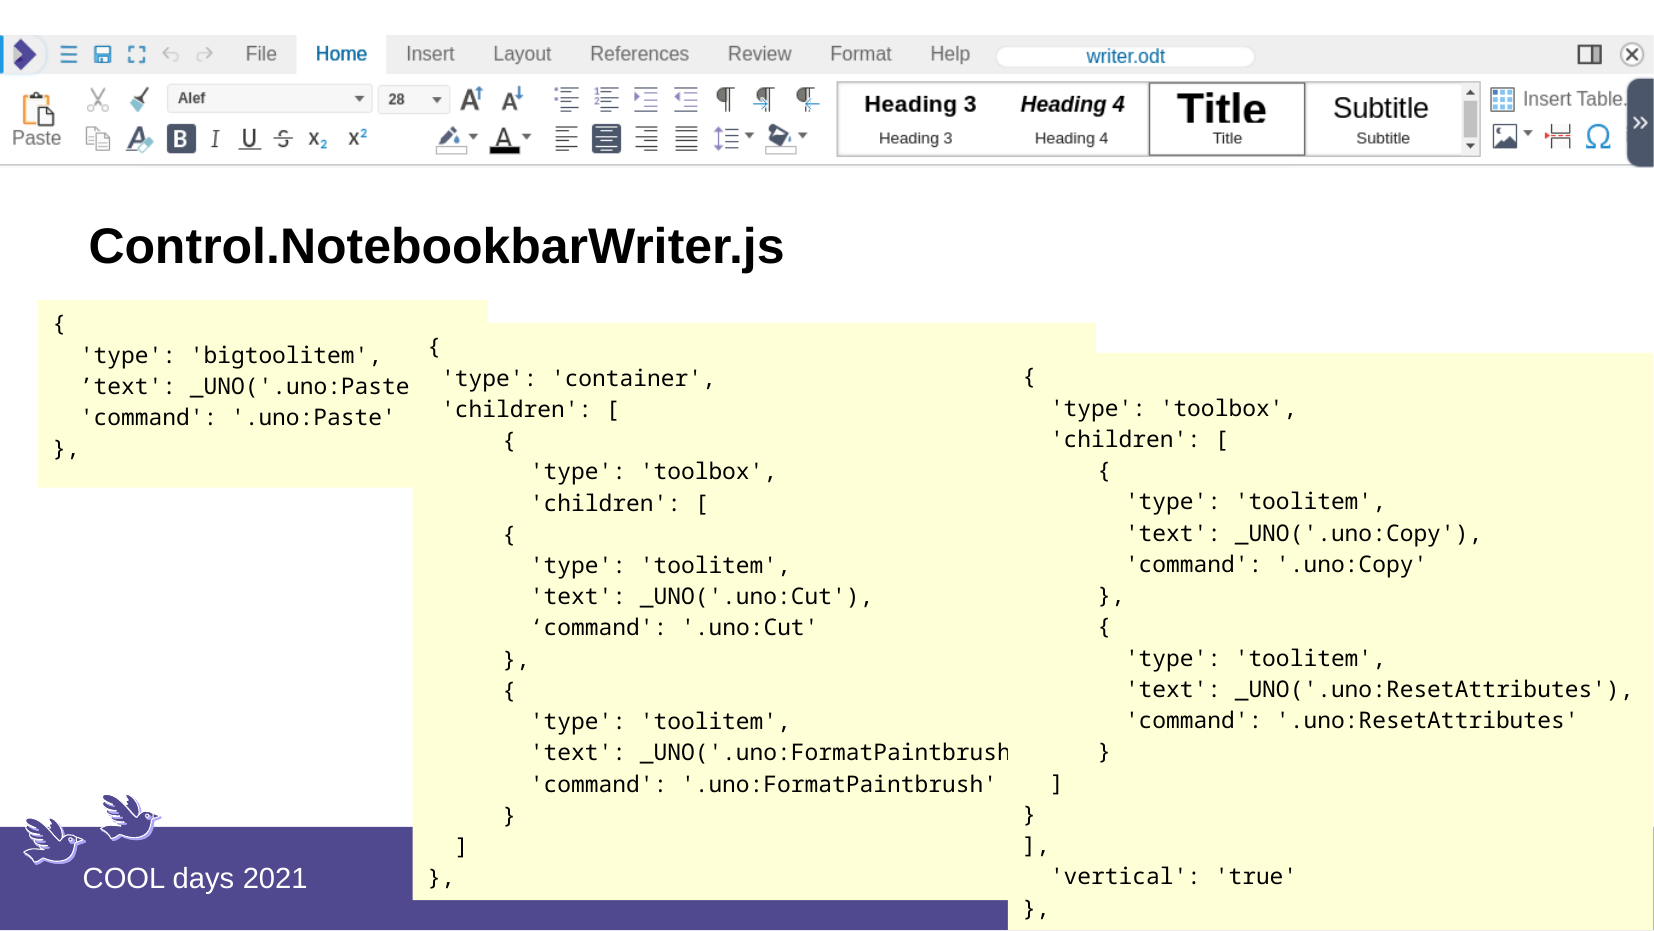

Control.NotebookbarWriter.js
{
 'type': 'bigtoolitem',
 ’text': _UNO('.uno:Paste'),
 'command': '.uno:Paste'
},
{
 'type': 'container',
 'children': [
	{
	 'type': 'toolbox',
	 'children': [
	{
	 'type': 'toolitem',
	 'text': _UNO('.uno:Cut'),
	 ‘command': '.uno:Cut'
	},
	{
	 'type': 'toolitem',
	 'text': _UNO('.uno:FormatPaintbrush'),
	 'command': '.uno:FormatPaintbrush'
	}
 ]
},
{
 'type': 'toolbox',
 'children': [
	{
	 'type': 'toolitem',
	 'text': _UNO('.uno:Copy'),
	 'command': '.uno:Copy'
	},
	{
	 'type': 'toolitem',
	 'text': _UNO('.uno:ResetAttributes'),
	 'command': '.uno:ResetAttributes'
	}
 ]
}
],
 'vertical': 'true'
},